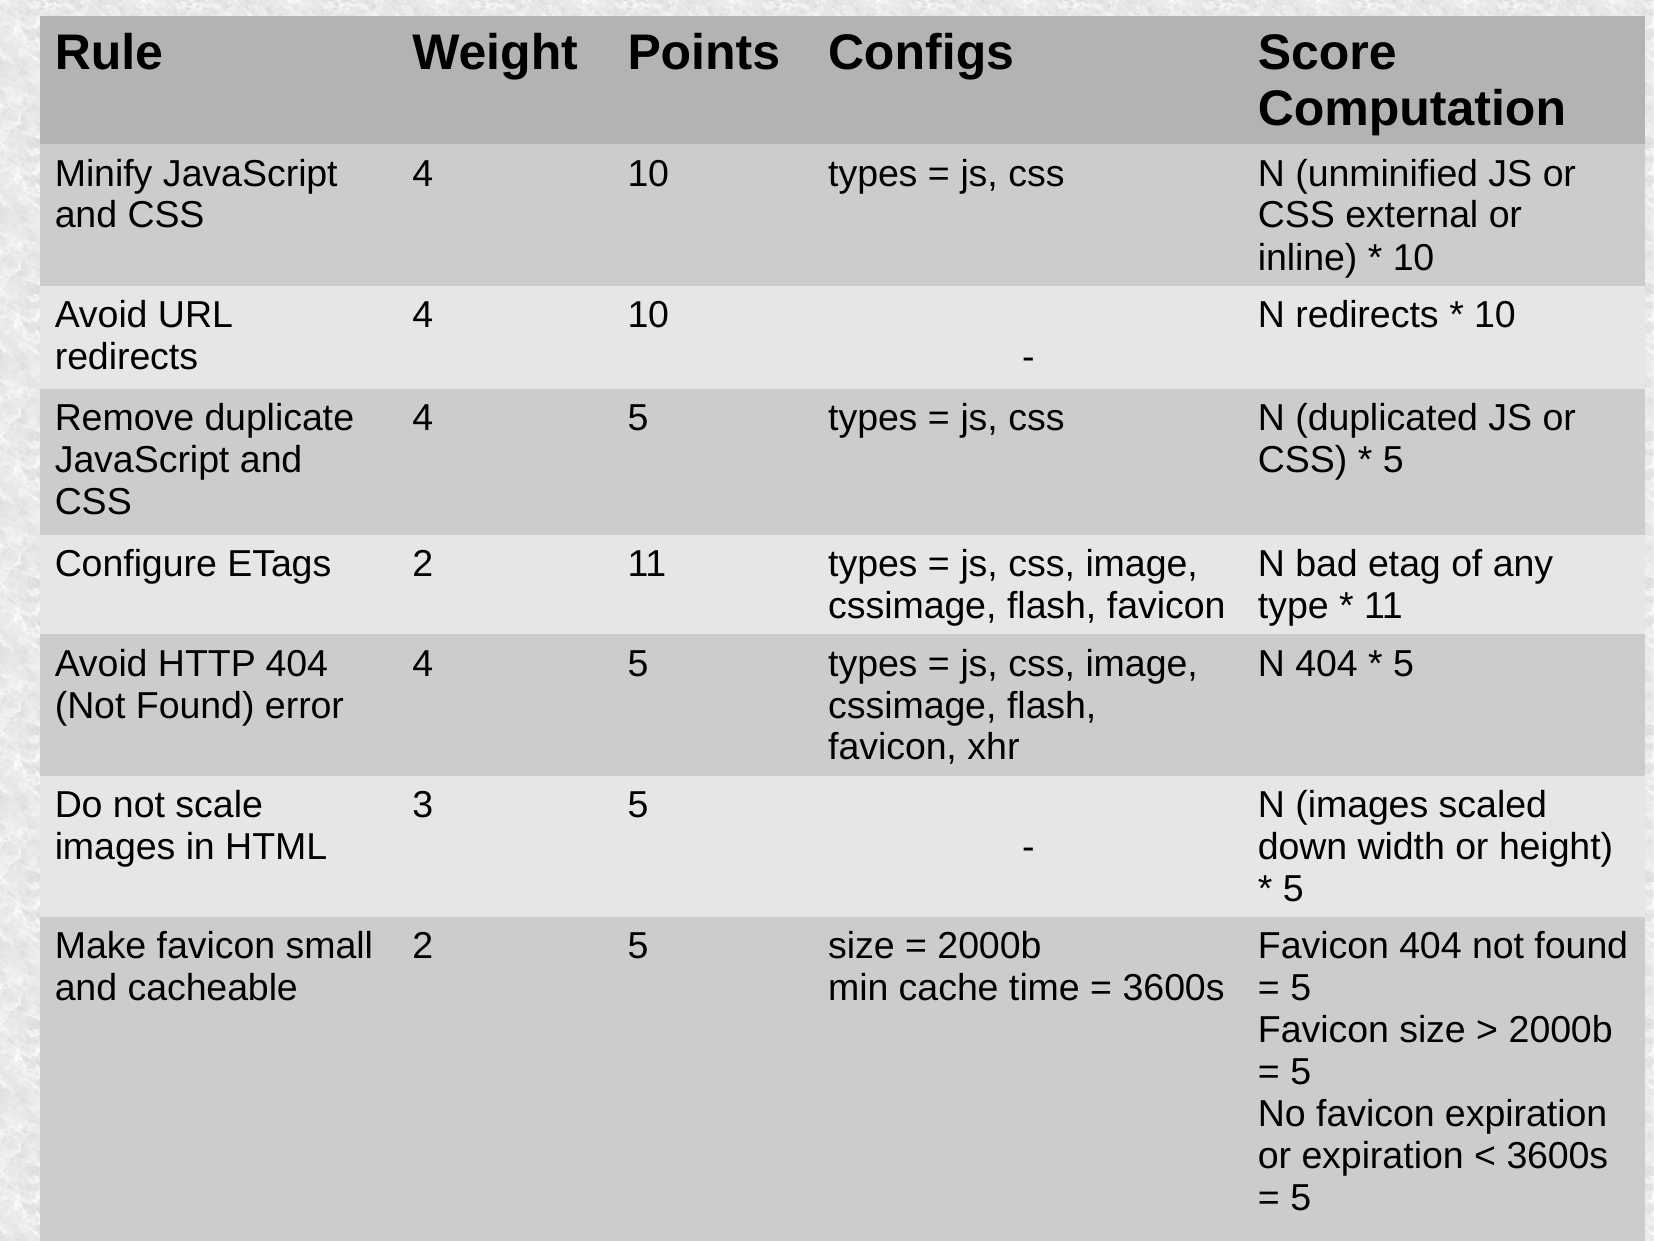

| Rule | Weight | Points | Configs | Score Computation |
| --- | --- | --- | --- | --- |
| Minify JavaScript and CSS | 4 | 10 | types = js, css | N (unminified JS or CSS external or inline) \* 10 |
| Avoid URL redirects | 4 | 10 | - | N redirects \* 10 |
| Remove duplicate JavaScript and CSS | 4 | 5 | types = js, css | N (duplicated JS or CSS) \* 5 |
| Configure ETags | 2 | 11 | types = js, css, image, cssimage, flash, favicon | N bad etag of any type \* 11 |
| Avoid HTTP 404 (Not Found) error | 4 | 5 | types = js, css, image, cssimage, flash, favicon, xhr | N 404 \* 5 |
| Do not scale images in HTML | 3 | 5 | - | N (images scaled down width or height) \* 5 |
| Make favicon small and cacheable | 2 | 5 | size = 2000b min cache time = 3600s | Favicon 404 not found = 5 Favicon size > 2000b = 5 No favicon expiration or expiration < 3600s = 5 |